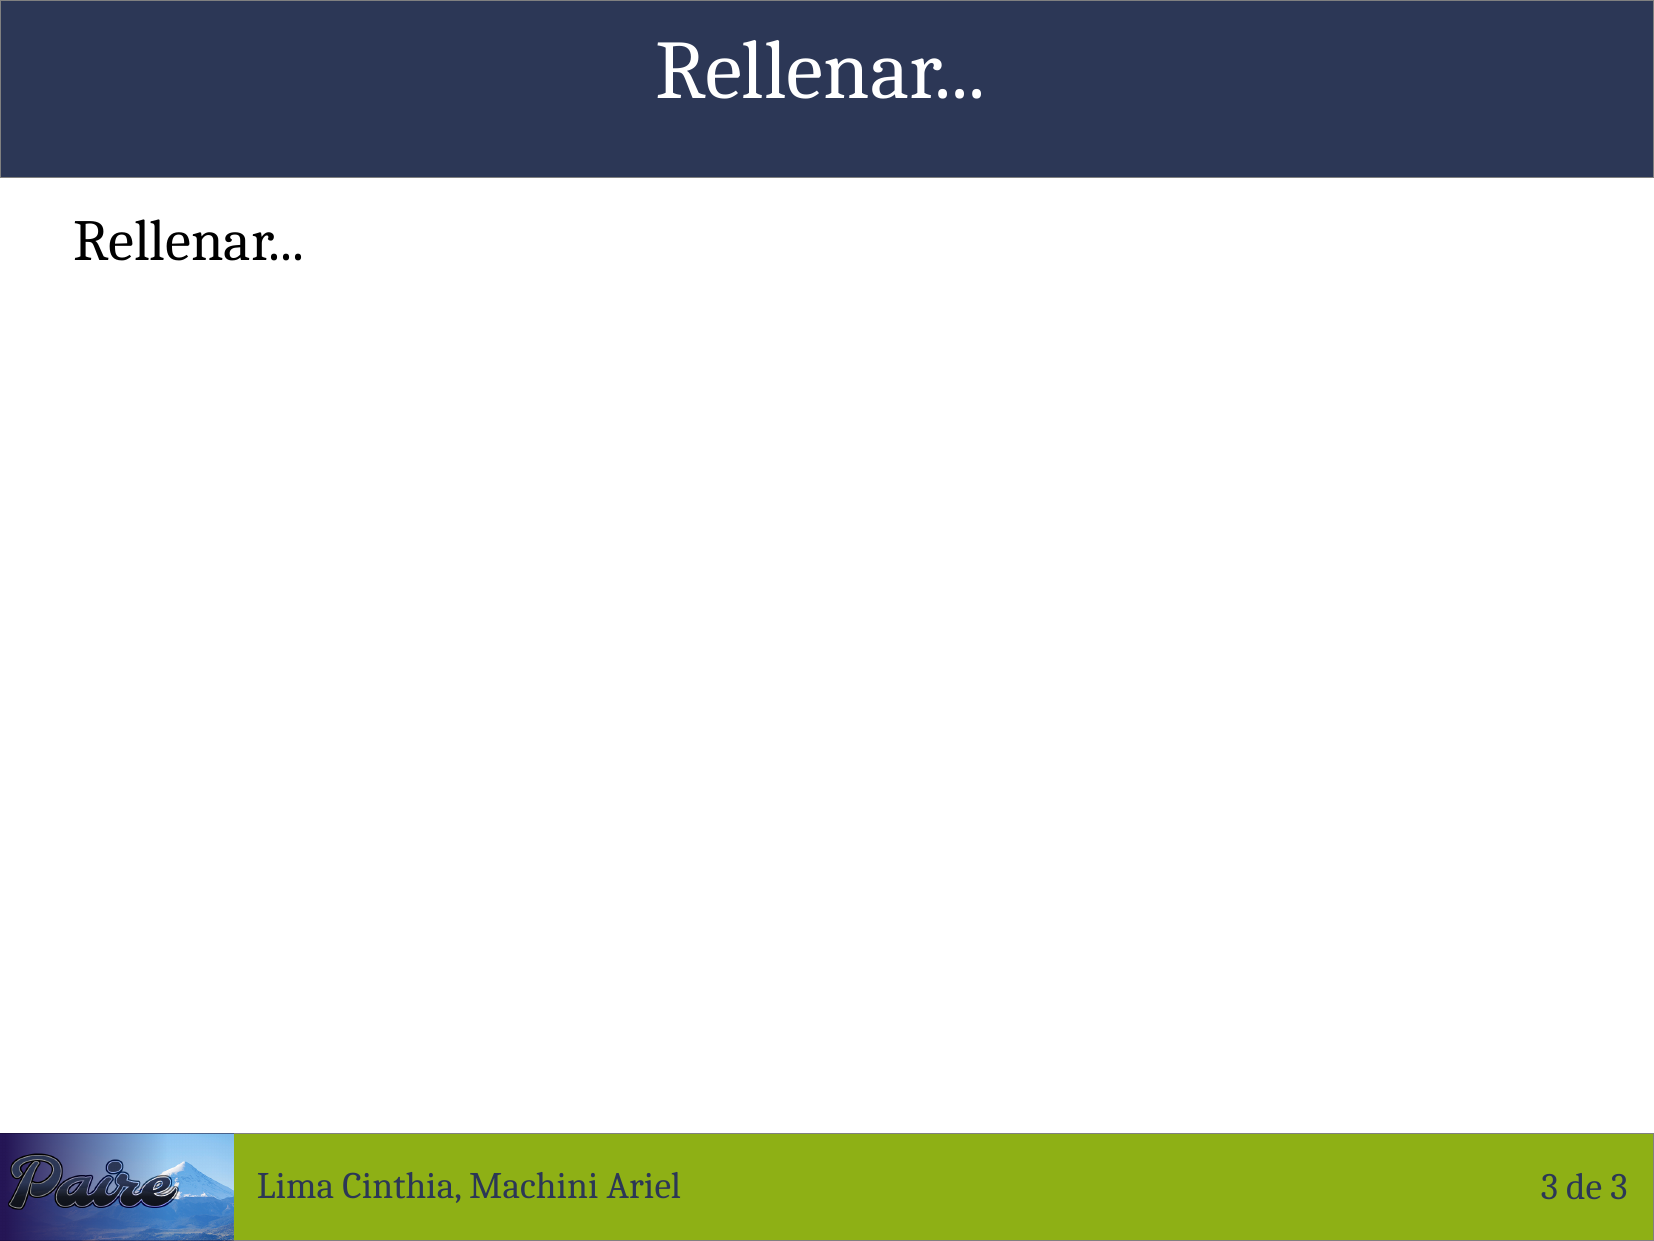

Rellenar...
Rellenar...
Lima Cinthia, Machini Ariel
 de 3